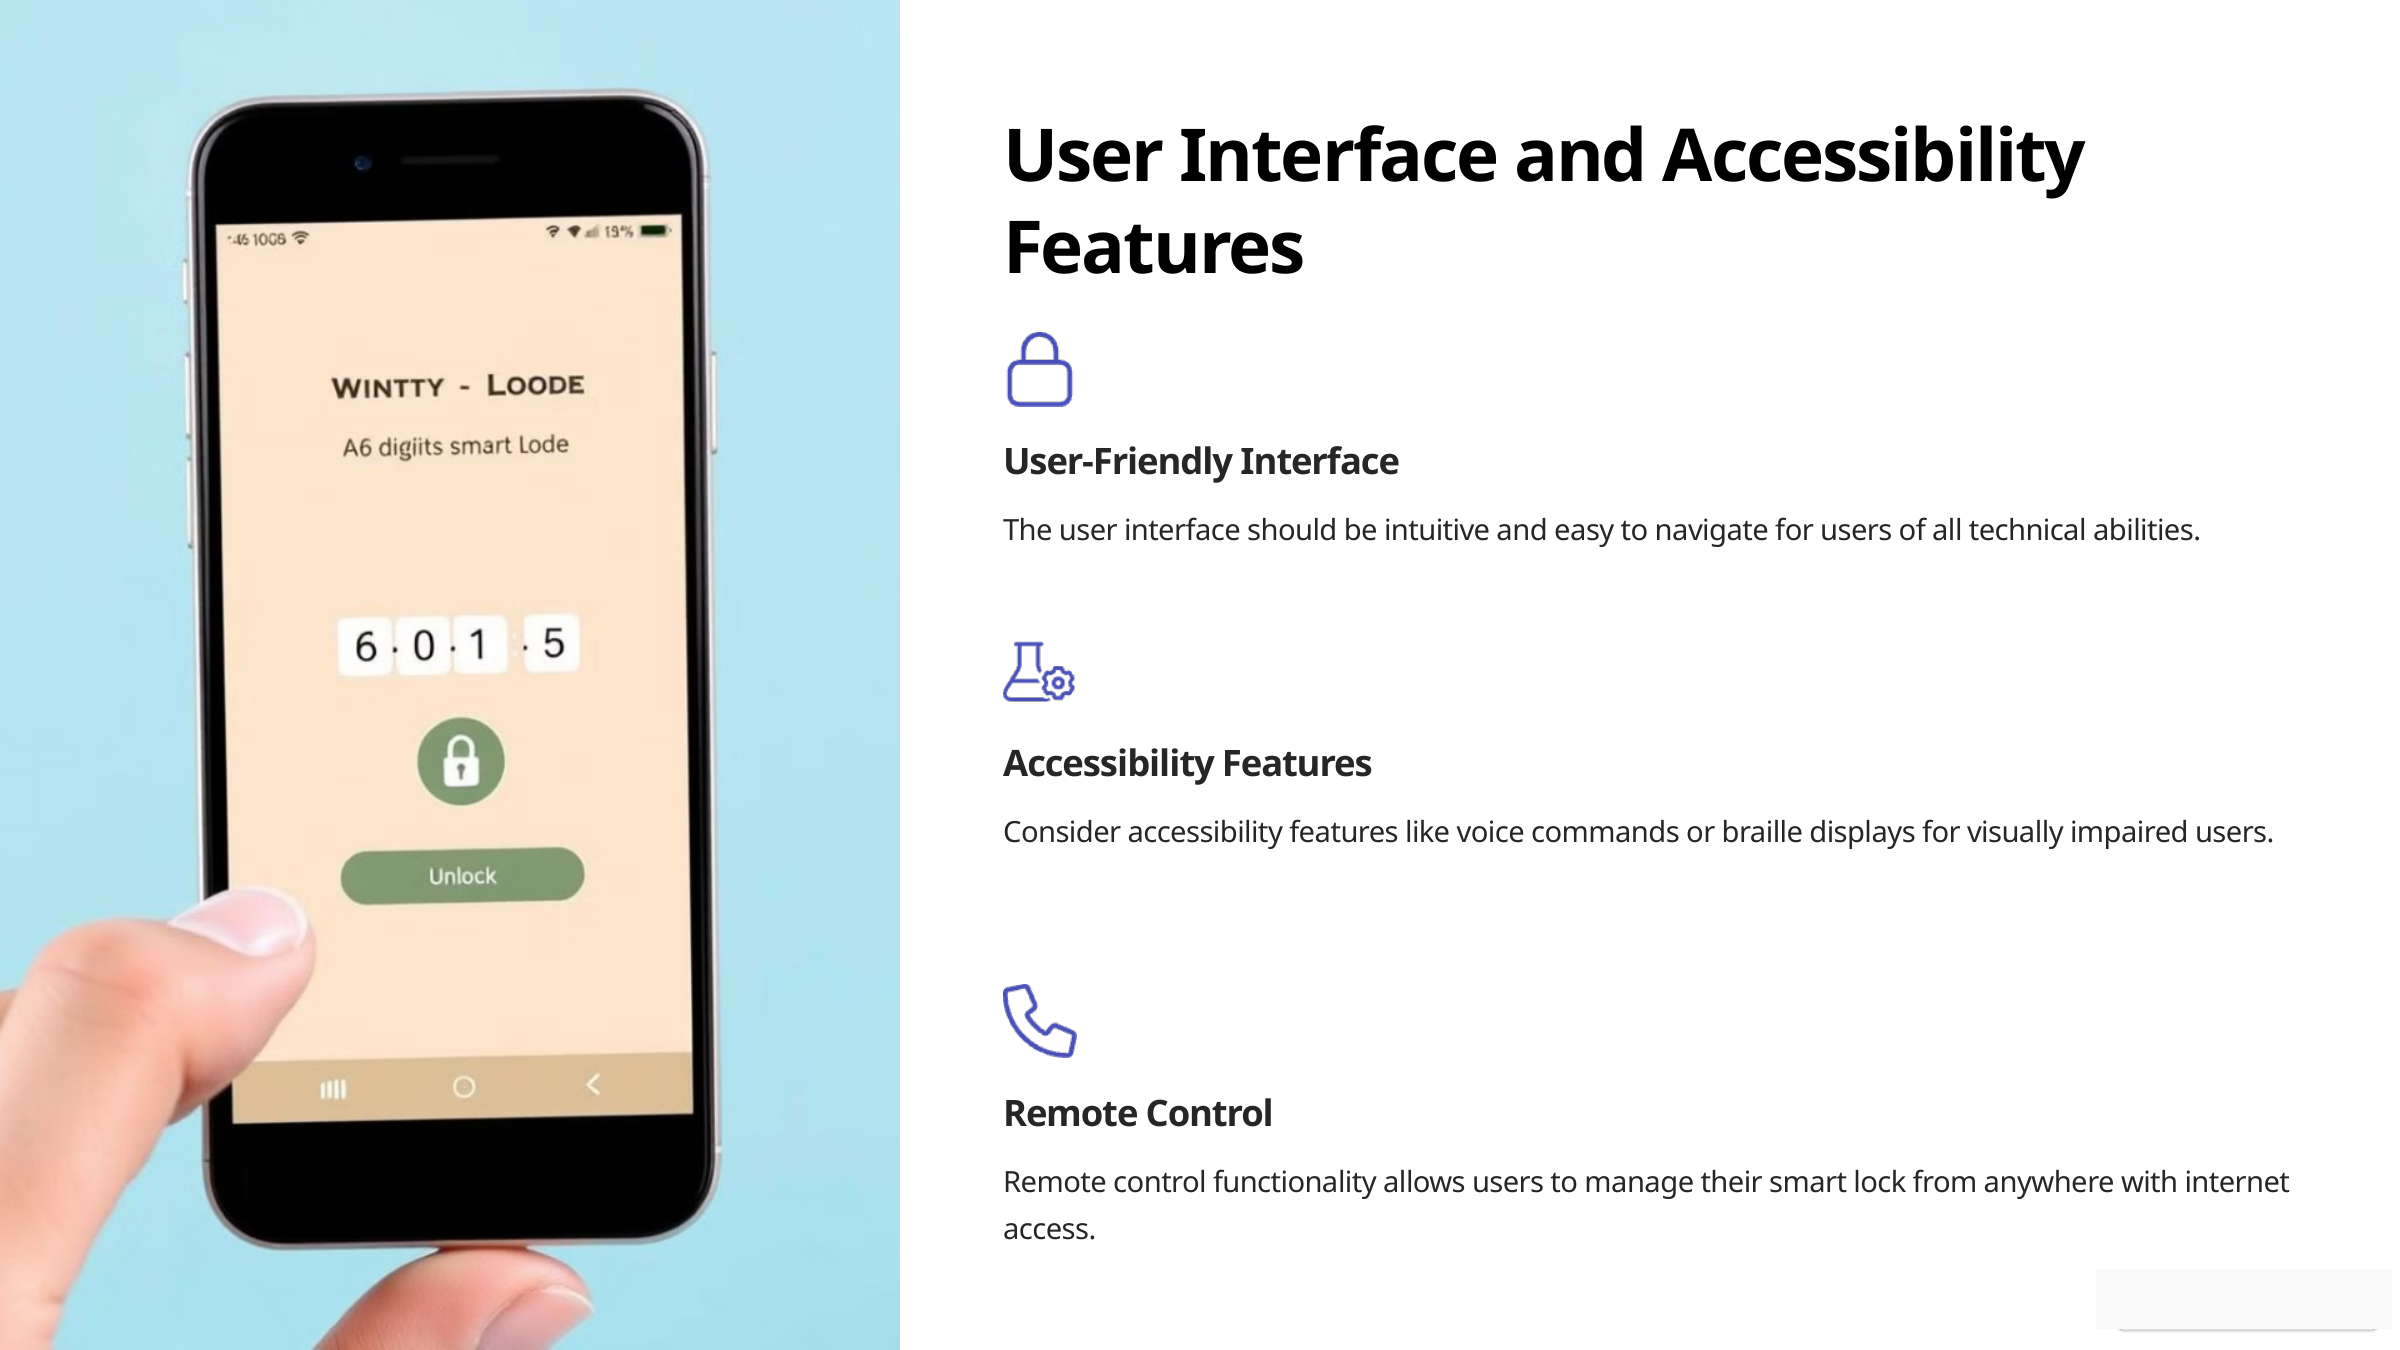

User Interface and Accessibility Features
User-Friendly Interface
The user interface should be intuitive and easy to navigate for users of all technical abilities.
Accessibility Features
Consider accessibility features like voice commands or braille displays for visually impaired users.
Remote Control
Remote control functionality allows users to manage their smart lock from anywhere with internet access.